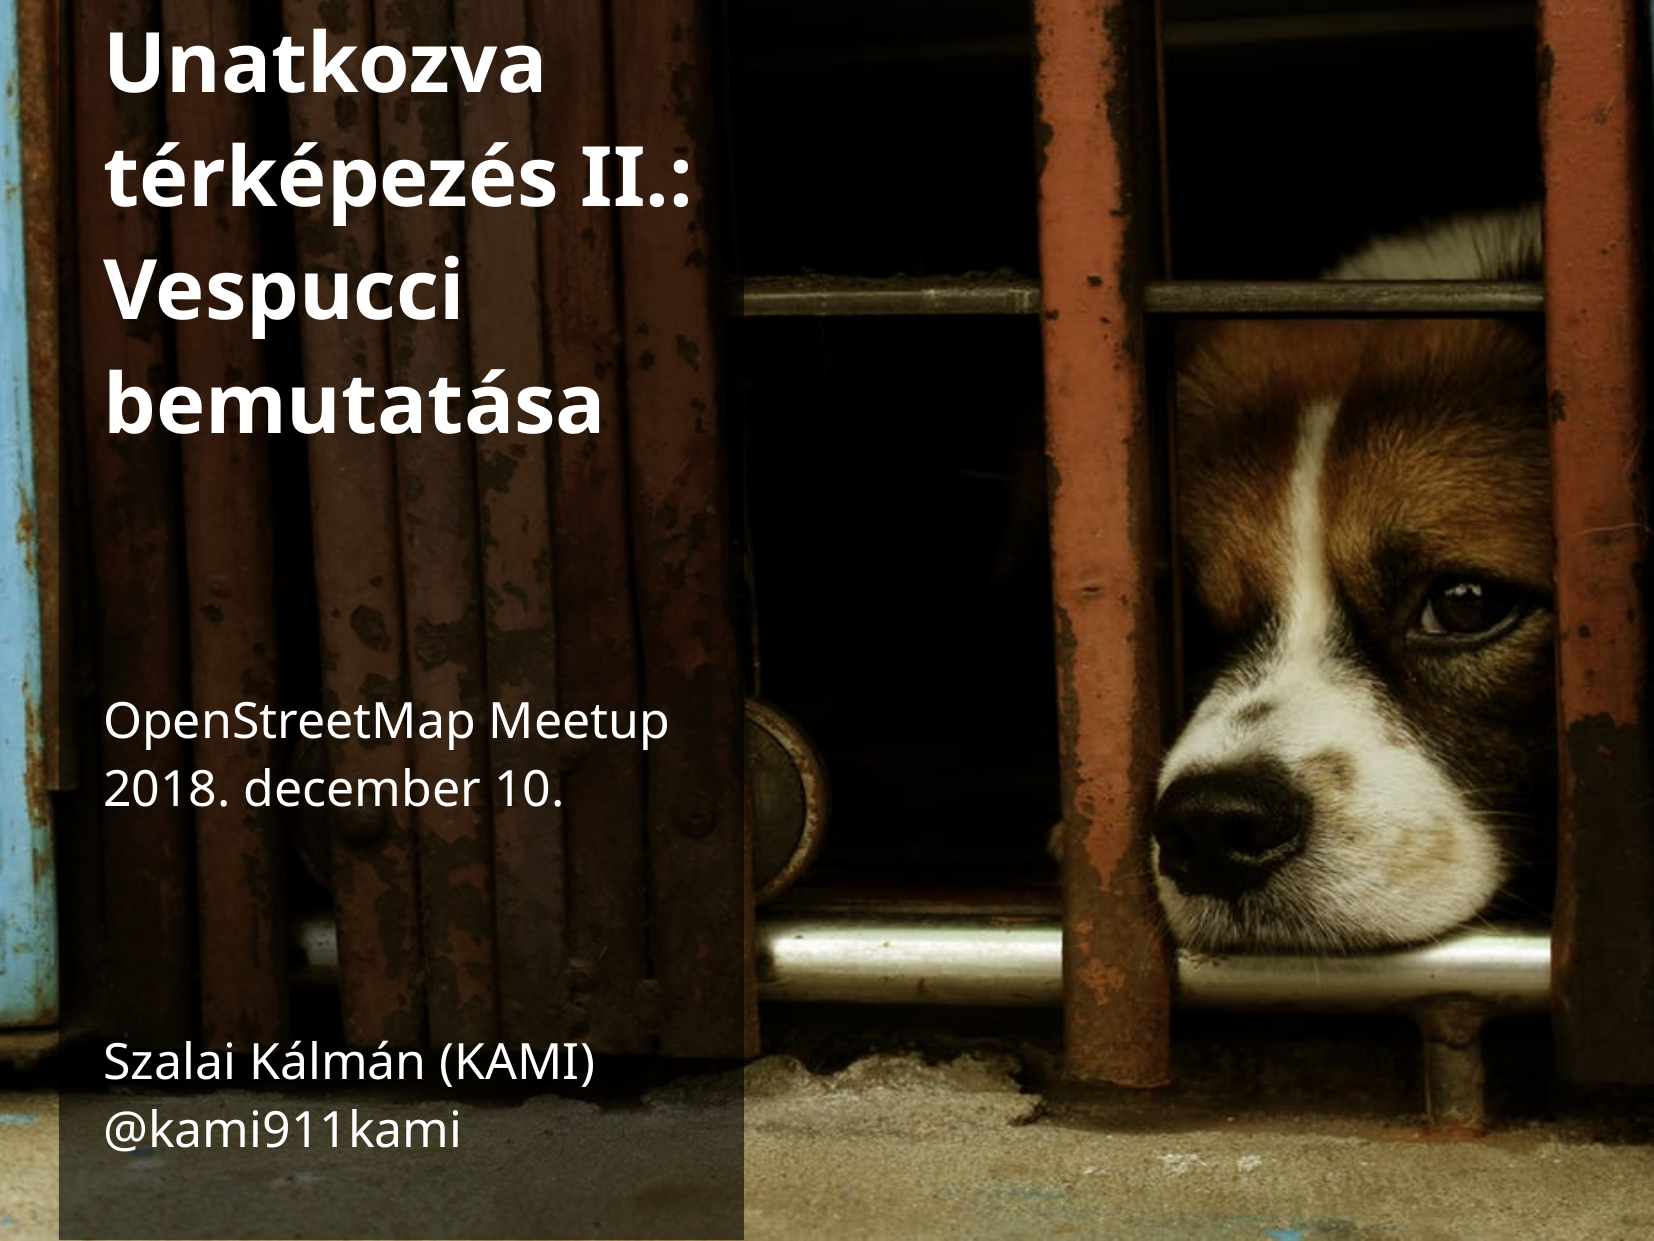

Unatkozva
térképezés II.:
Vespucci
bemutatása
OpenStreetMap Meetup
2018. december 10.
Szalai Kálmán (KAMI)
@kami911kami